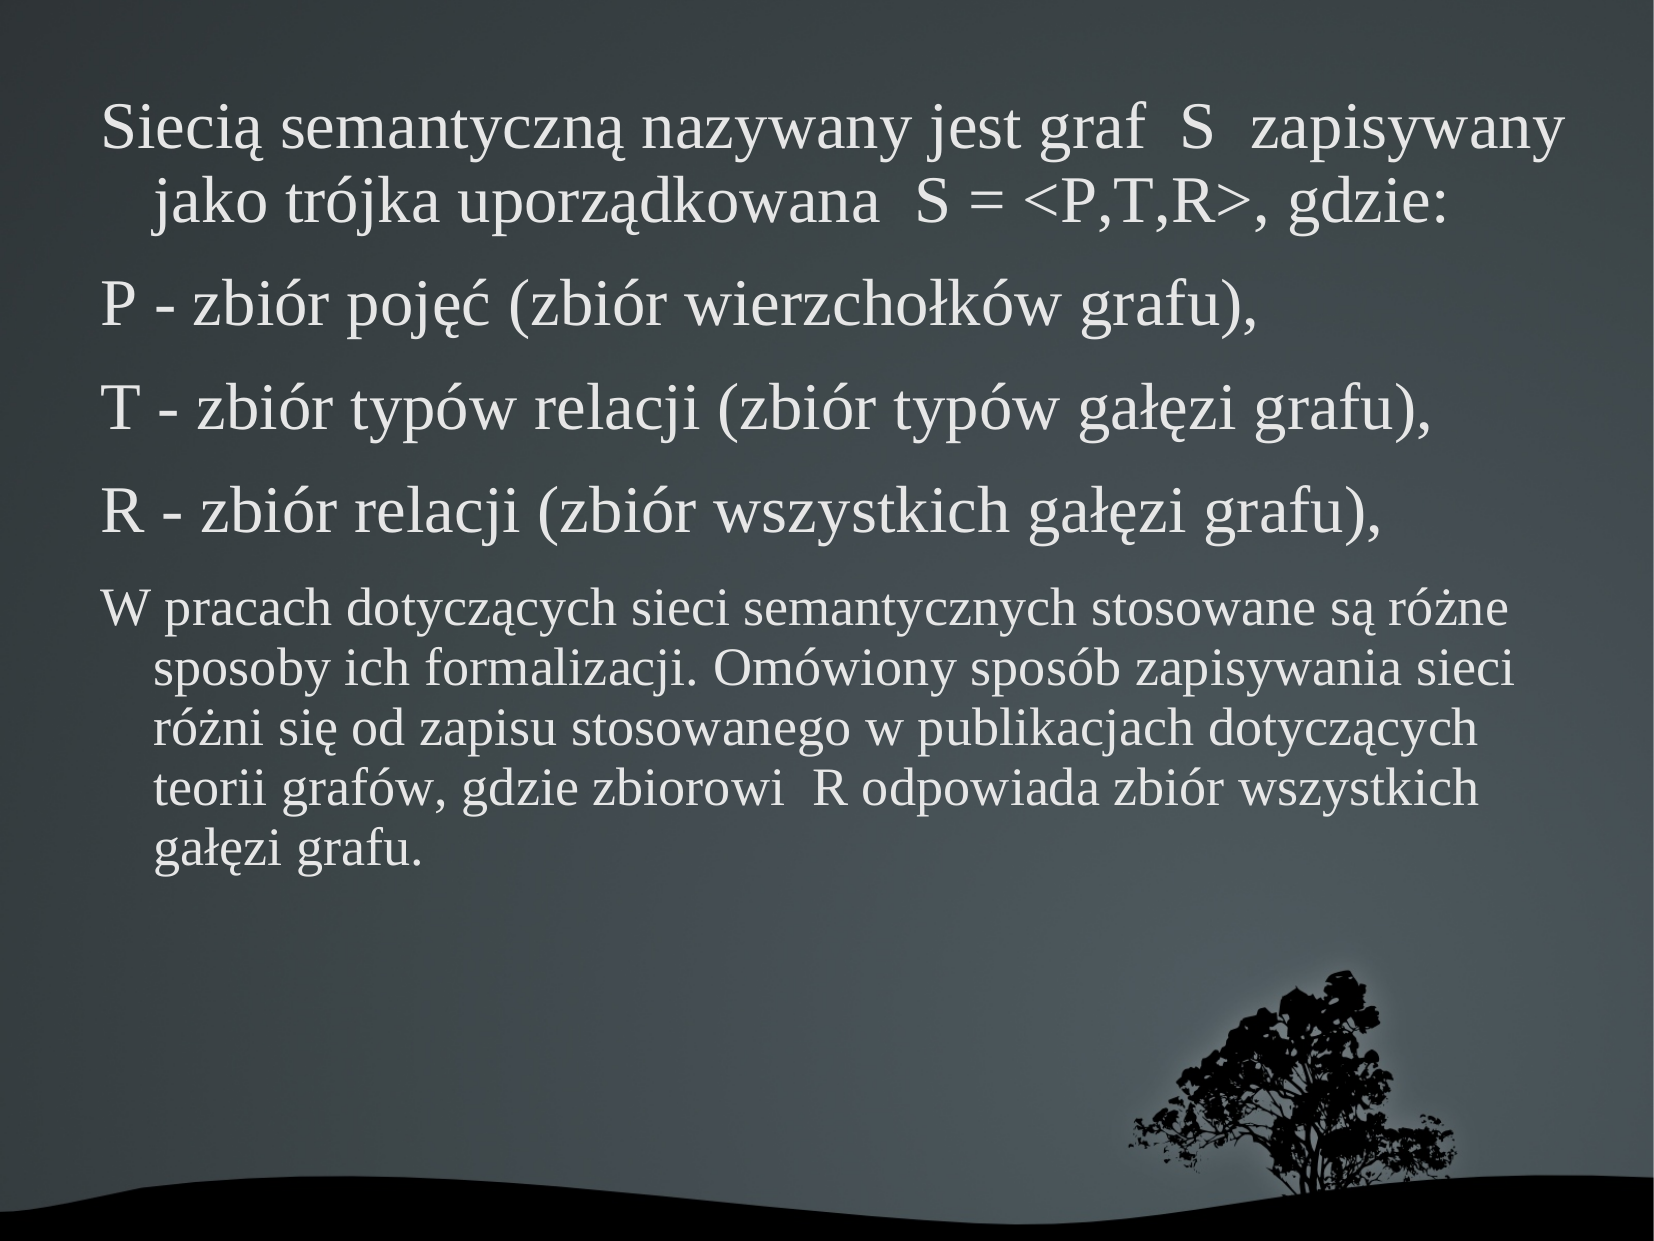

#
Siecią semantyczną nazywany jest graf S zapisywany jako trójka uporządkowana S = <P,T,R>, gdzie:
P - zbiór pojęć (zbiór wierzchołków grafu),
T - zbiór typów relacji (zbiór typów gałęzi grafu),
R - zbiór relacji (zbiór wszystkich gałęzi grafu),
W pracach dotyczących sieci semantycznych stosowane są różne sposoby ich formalizacji. Omówiony sposób zapisywania sieci różni się od zapisu stosowanego w publikacjach dotyczących teorii grafów, gdzie zbiorowi R odpowiada zbiór wszystkich gałęzi grafu.